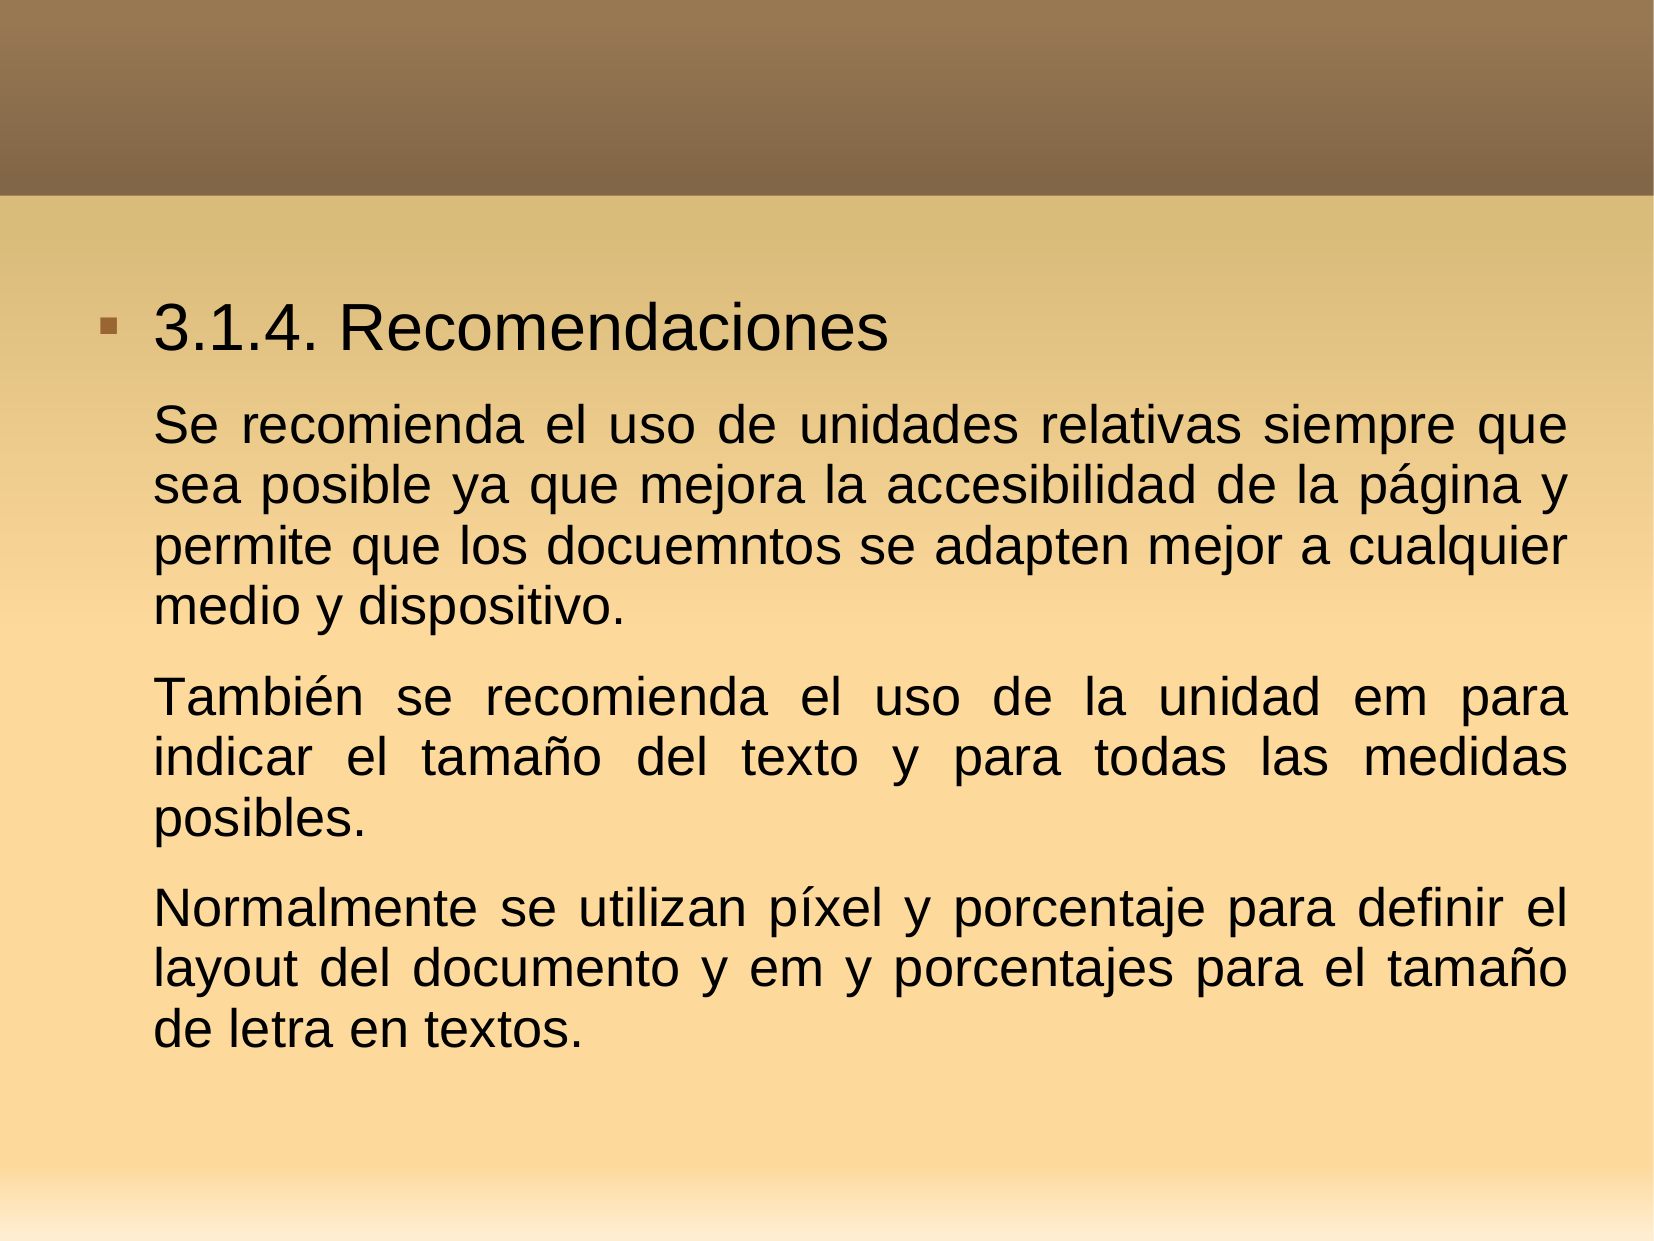

#
3.1.4. Recomendaciones
Se recomienda el uso de unidades relativas siempre que sea posible ya que mejora la accesibilidad de la página y permite que los docuemntos se adapten mejor a cualquier medio y dispositivo.
También se recomienda el uso de la unidad em para indicar el tamaño del texto y para todas las medidas posibles.
Normalmente se utilizan píxel y porcentaje para definir el layout del documento y em y porcentajes para el tamaño de letra en textos.